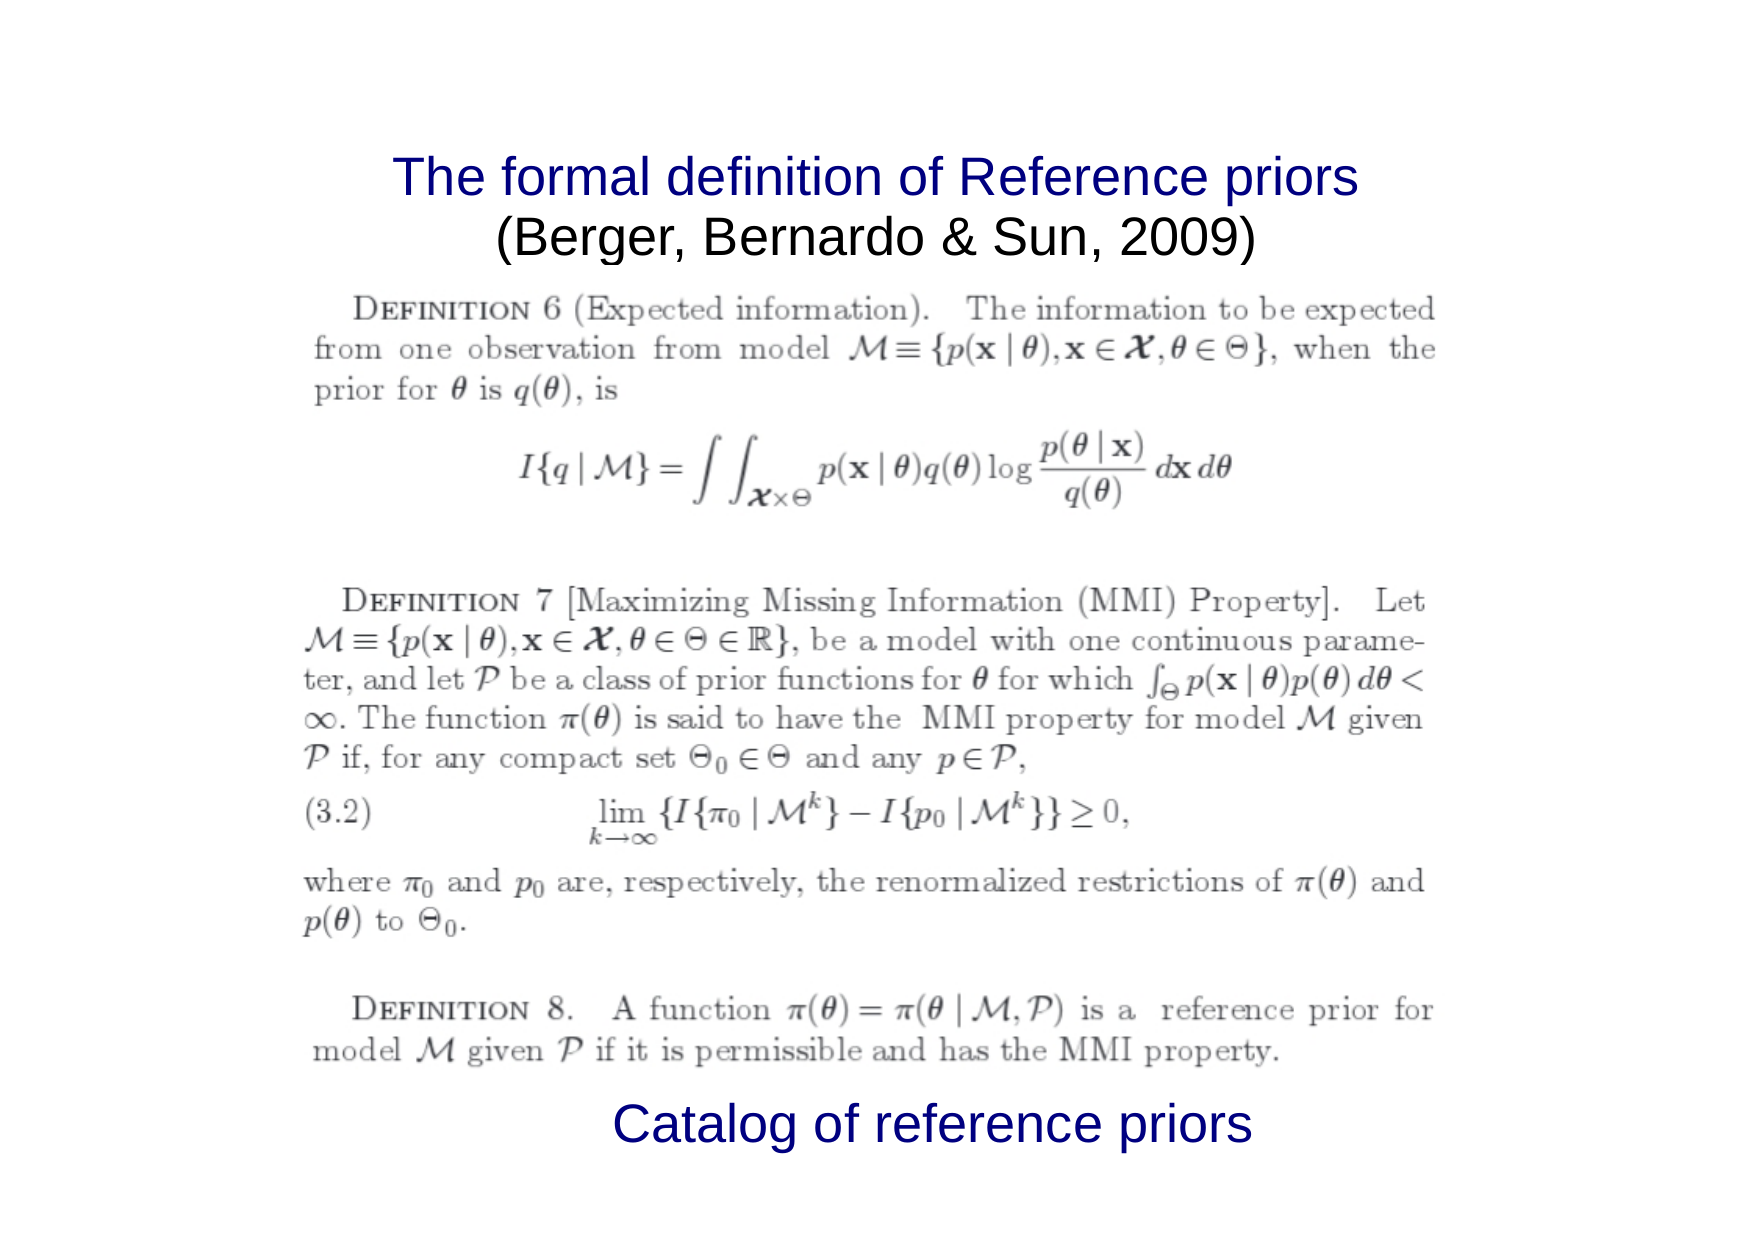

The formal definition of Reference priors
(Berger, Bernardo & Sun, 2009)
Catalog of reference priors